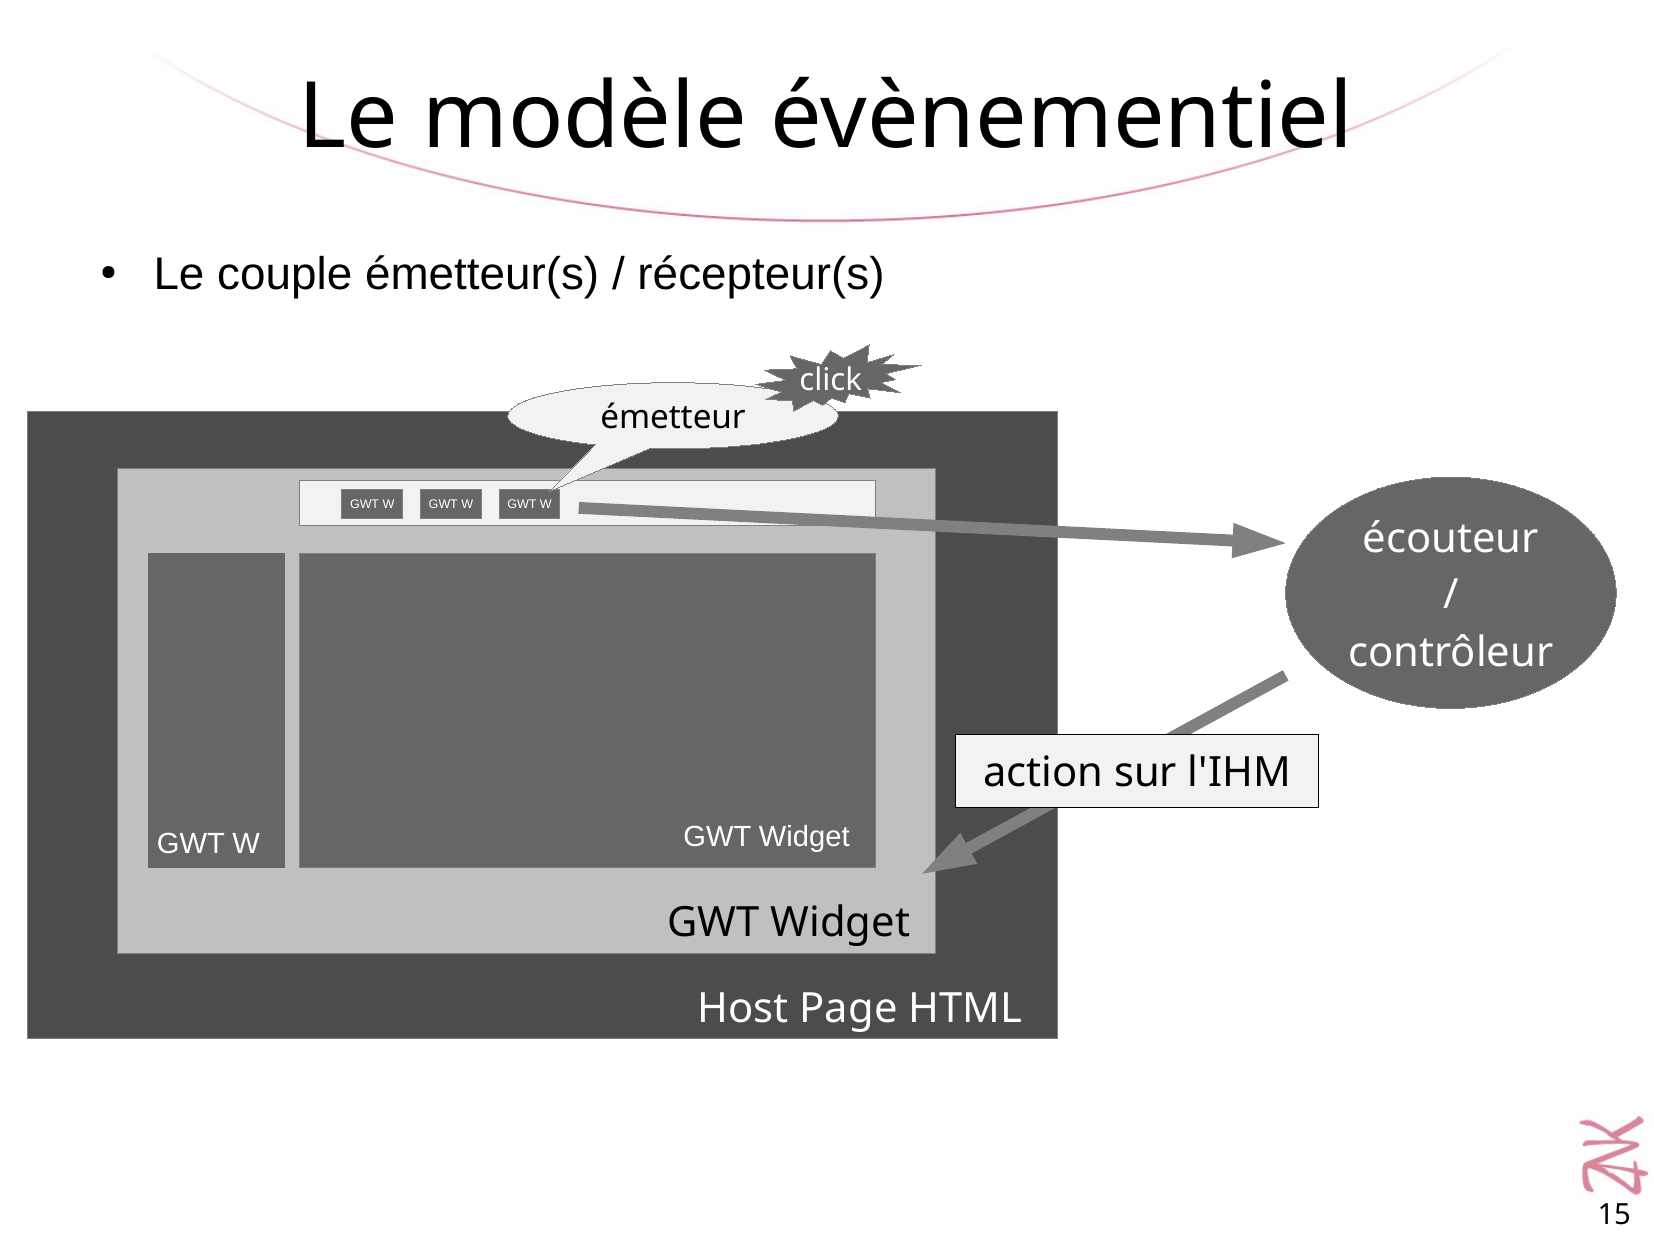

# Le modèle évènementiel
Le couple émetteur(s) / récepteur(s)
click
émetteur
écouteur
/
contrôleur
GWT W
GWT W
GWT W
action sur l'IHM
GWT Widget
GWT W
GWT Widget
Host Page HTML
15